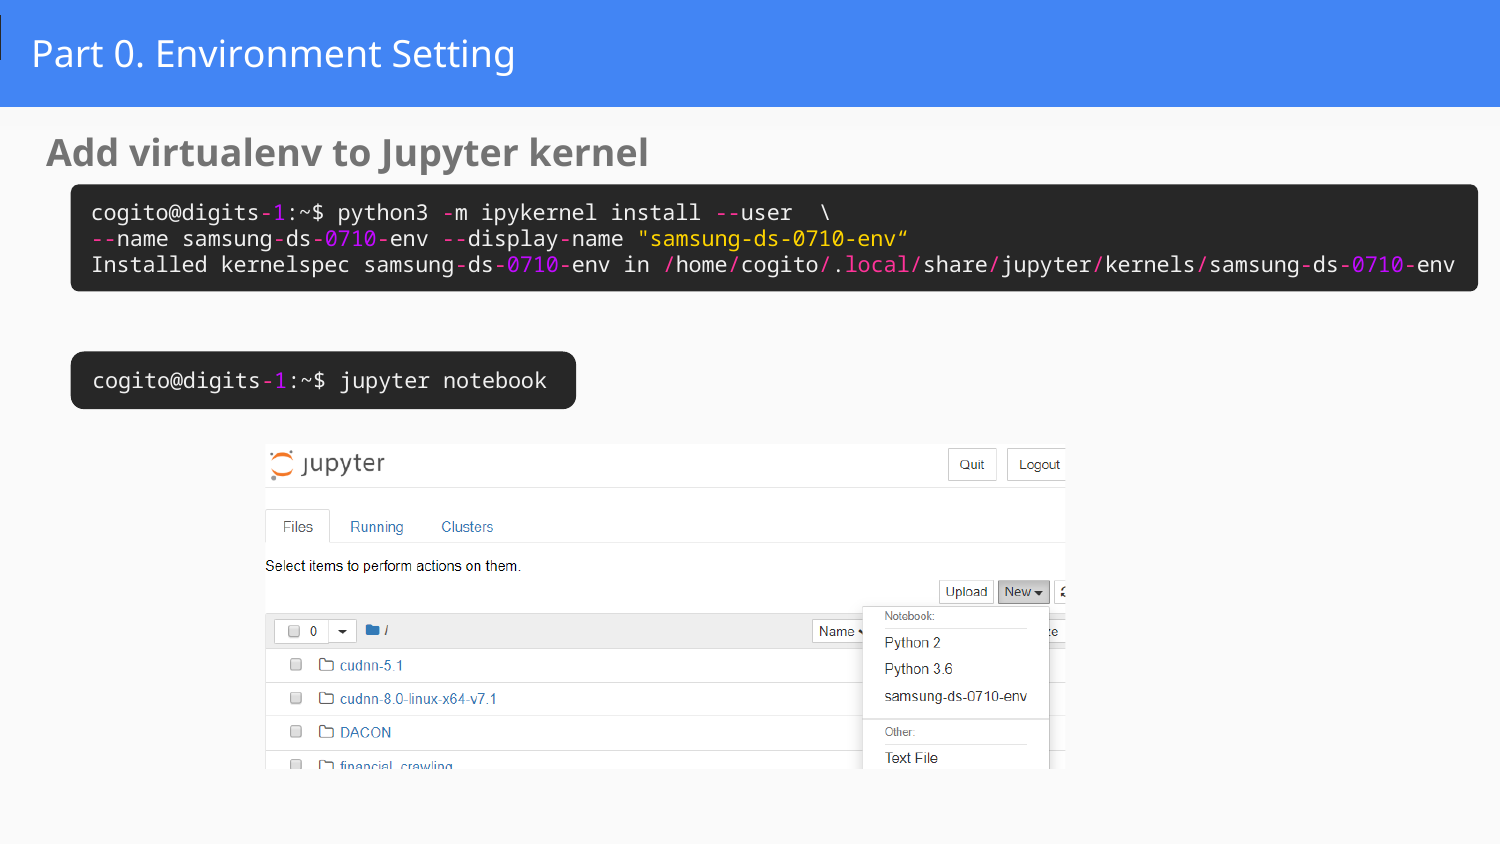

# Part 0. Environment Setting
Add virtualenv to Jupyter kernel
cogito@digits-1:~$ python3 -m ipykernel install --user \
--name samsung-ds-0710-env --display-name "samsung-ds-0710-env“
Installed kernelspec samsung-ds-0710-env in /home/cogito/.local/share/jupyter/kernels/samsung-ds-0710-env
cogito@digits-1:~$ jupyter notebook